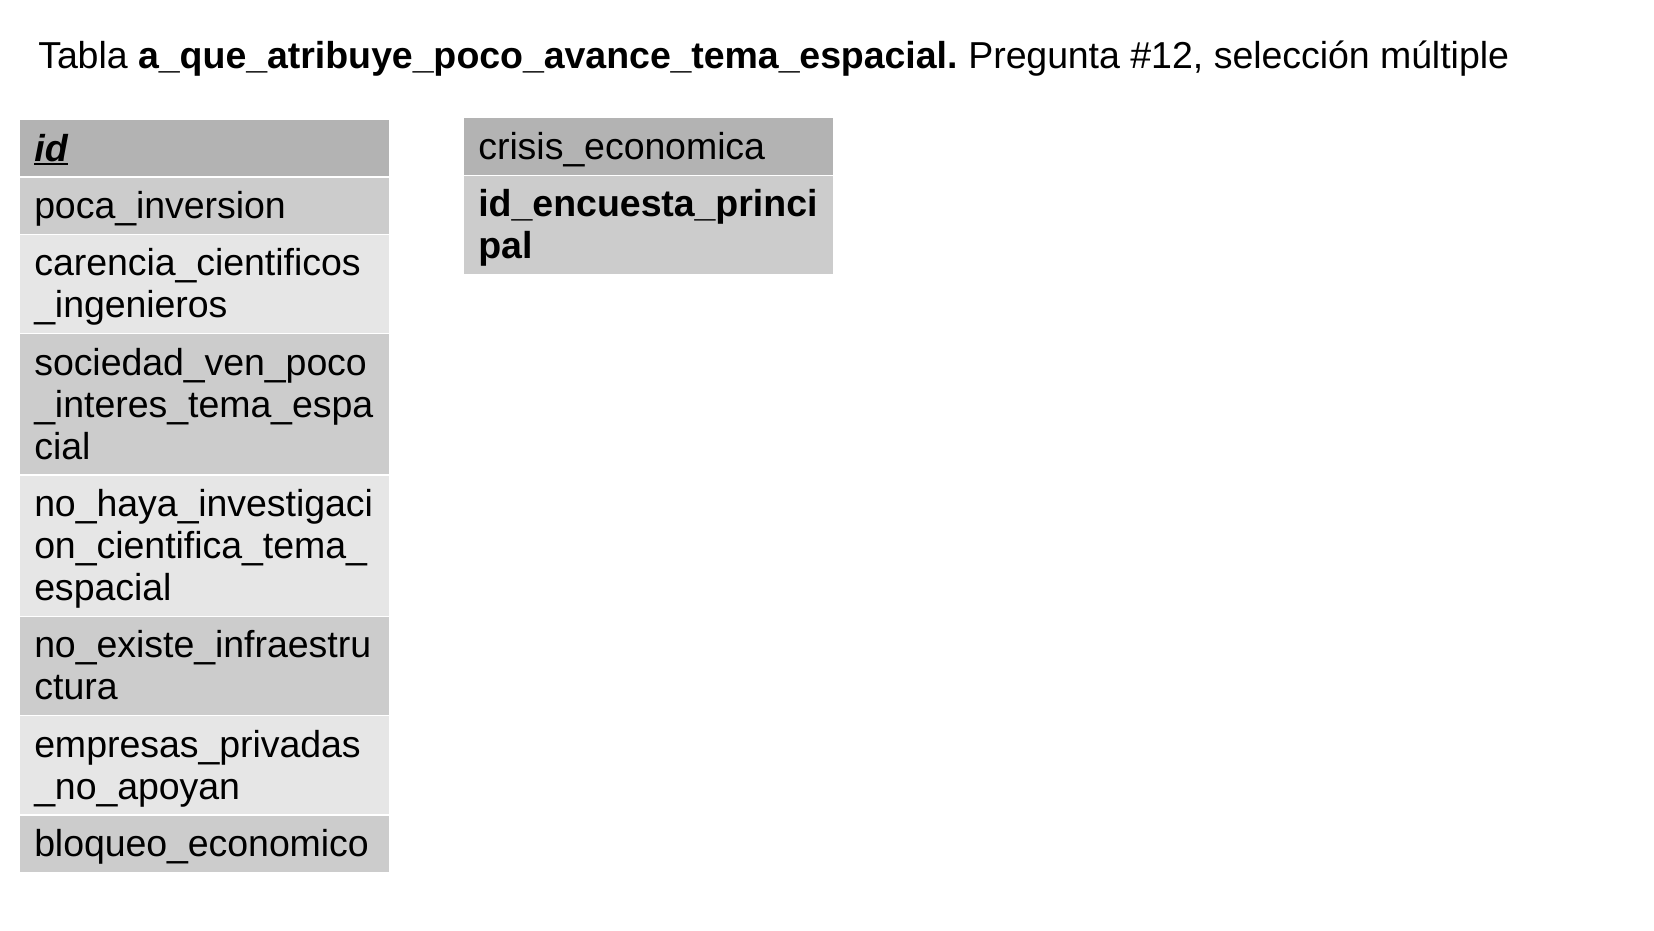

Tabla a_que_atribuye_poco_avance_tema_espacial. Pregunta #12, selección múltiple
| crisis\_economica |
| --- |
| id\_encuesta\_principal |
| id |
| --- |
| poca\_inversion |
| carencia\_cientificos\_ingenieros |
| sociedad\_ven\_poco\_interes\_tema\_espacial |
| no\_haya\_investigacion\_cientifica\_tema\_espacial |
| no\_existe\_infraestructura |
| empresas\_privadas\_no\_apoyan |
| bloqueo\_economico |